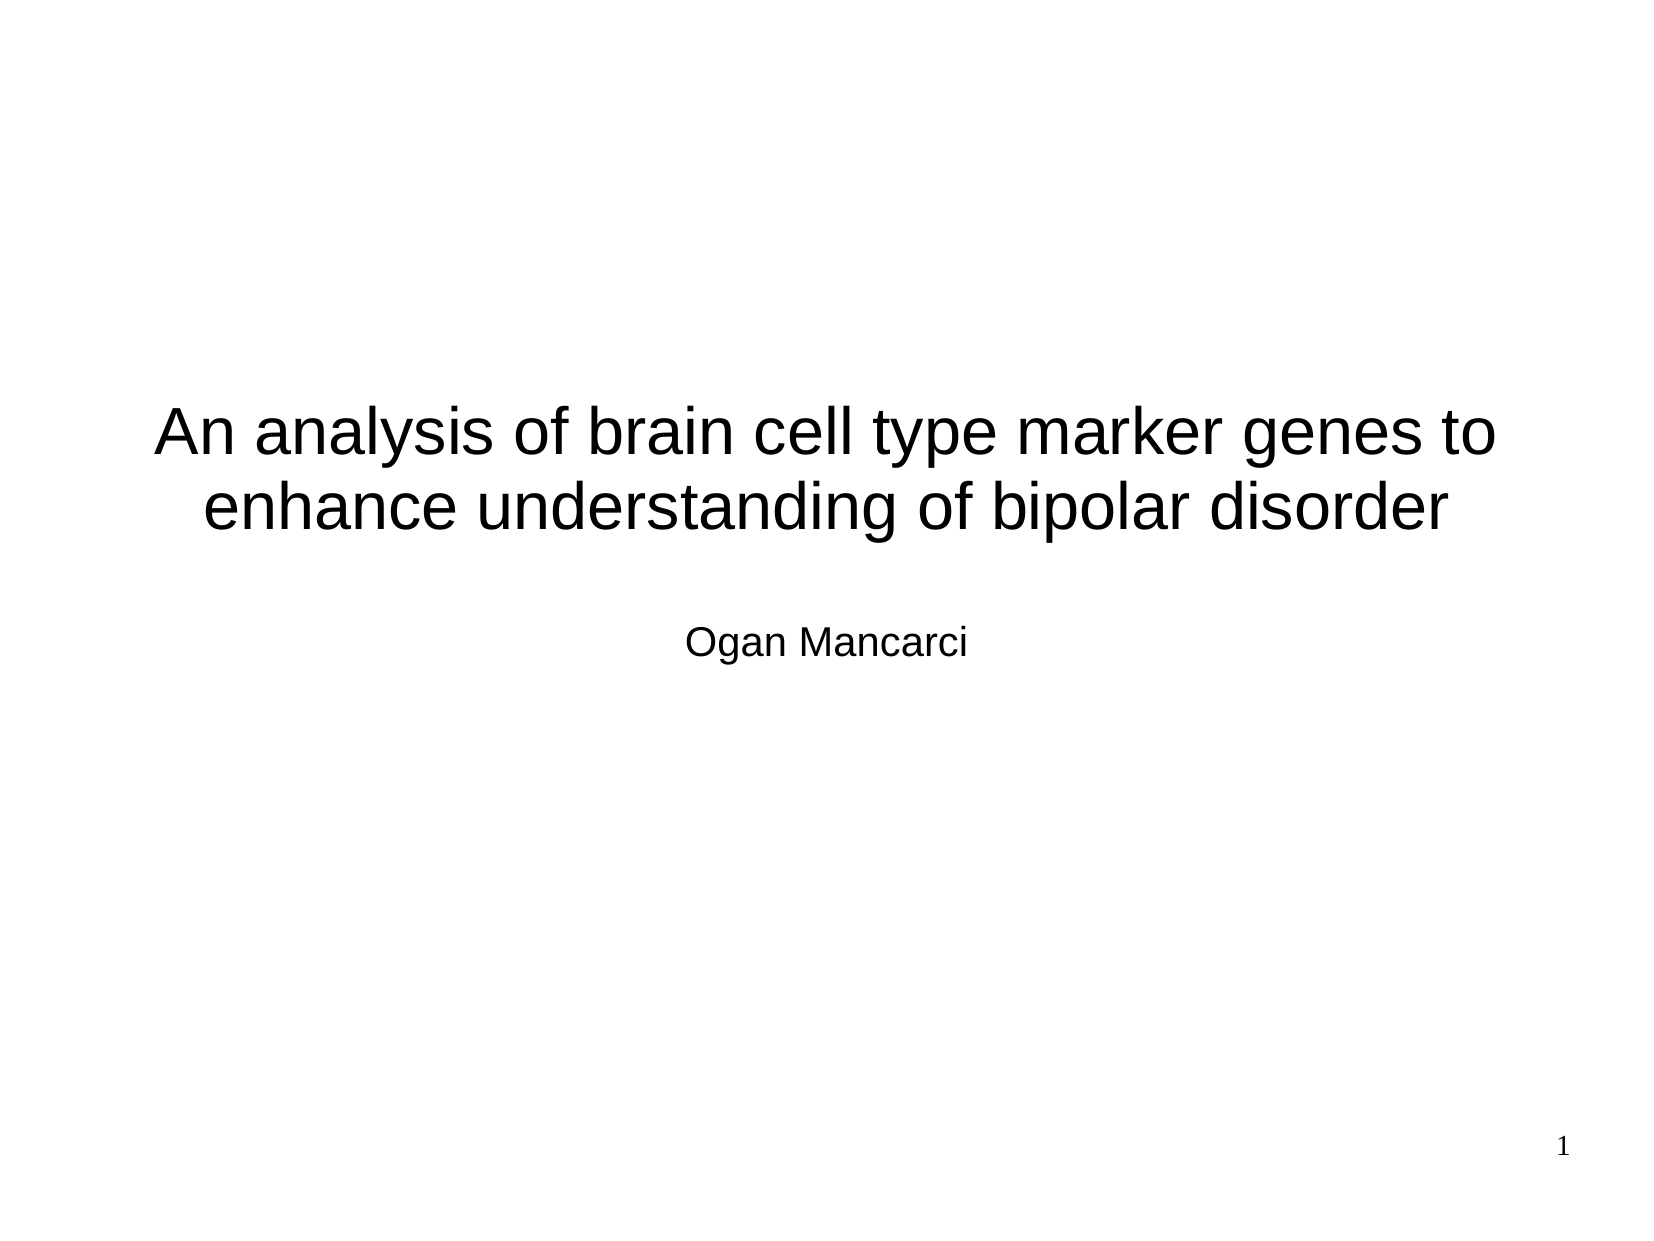

# An analysis of brain cell type marker genes to enhance understanding of bipolar disorder
Ogan Mancarci
1